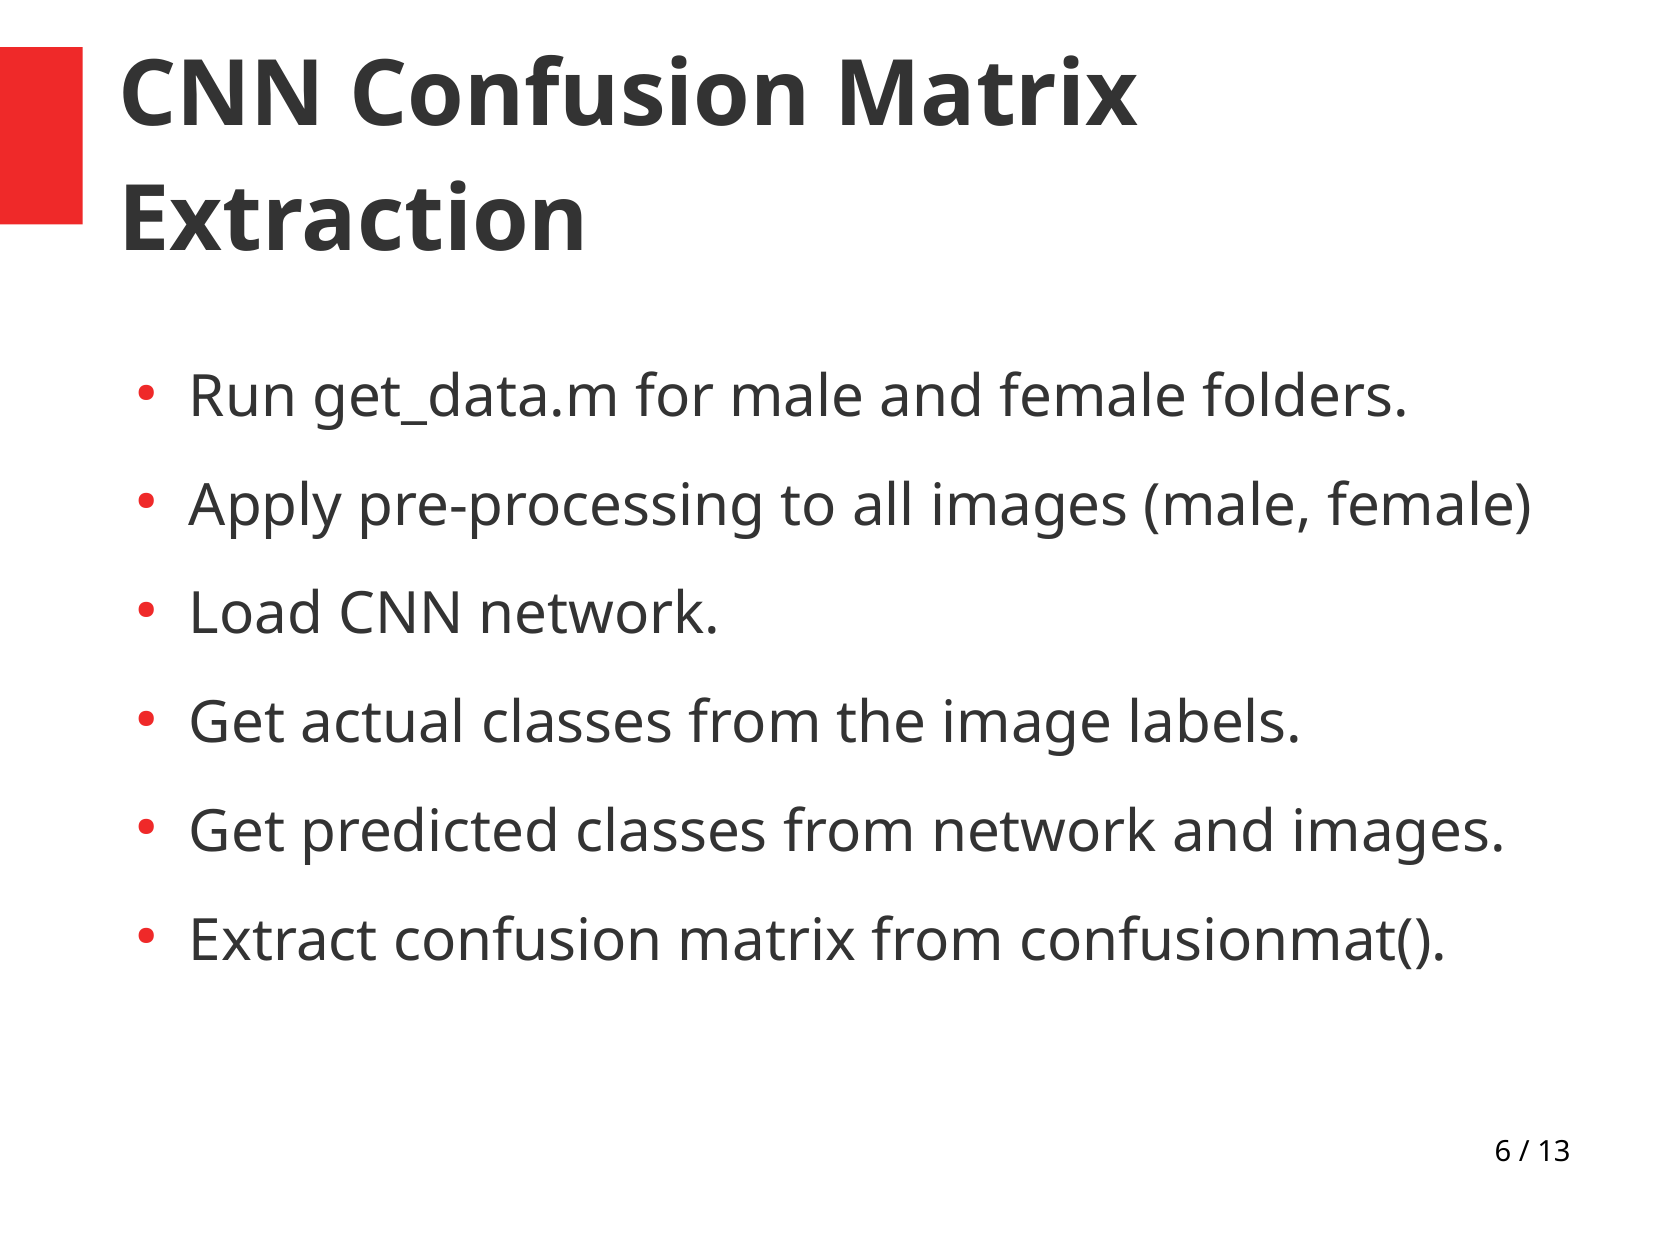

# CNN Confusion Matrix Extraction
Run get_data.m for male and female folders.
Apply pre-processing to all images (male, female)
Load CNN network.
Get actual classes from the image labels.
Get predicted classes from network and images.
Extract confusion matrix from confusionmat().
6